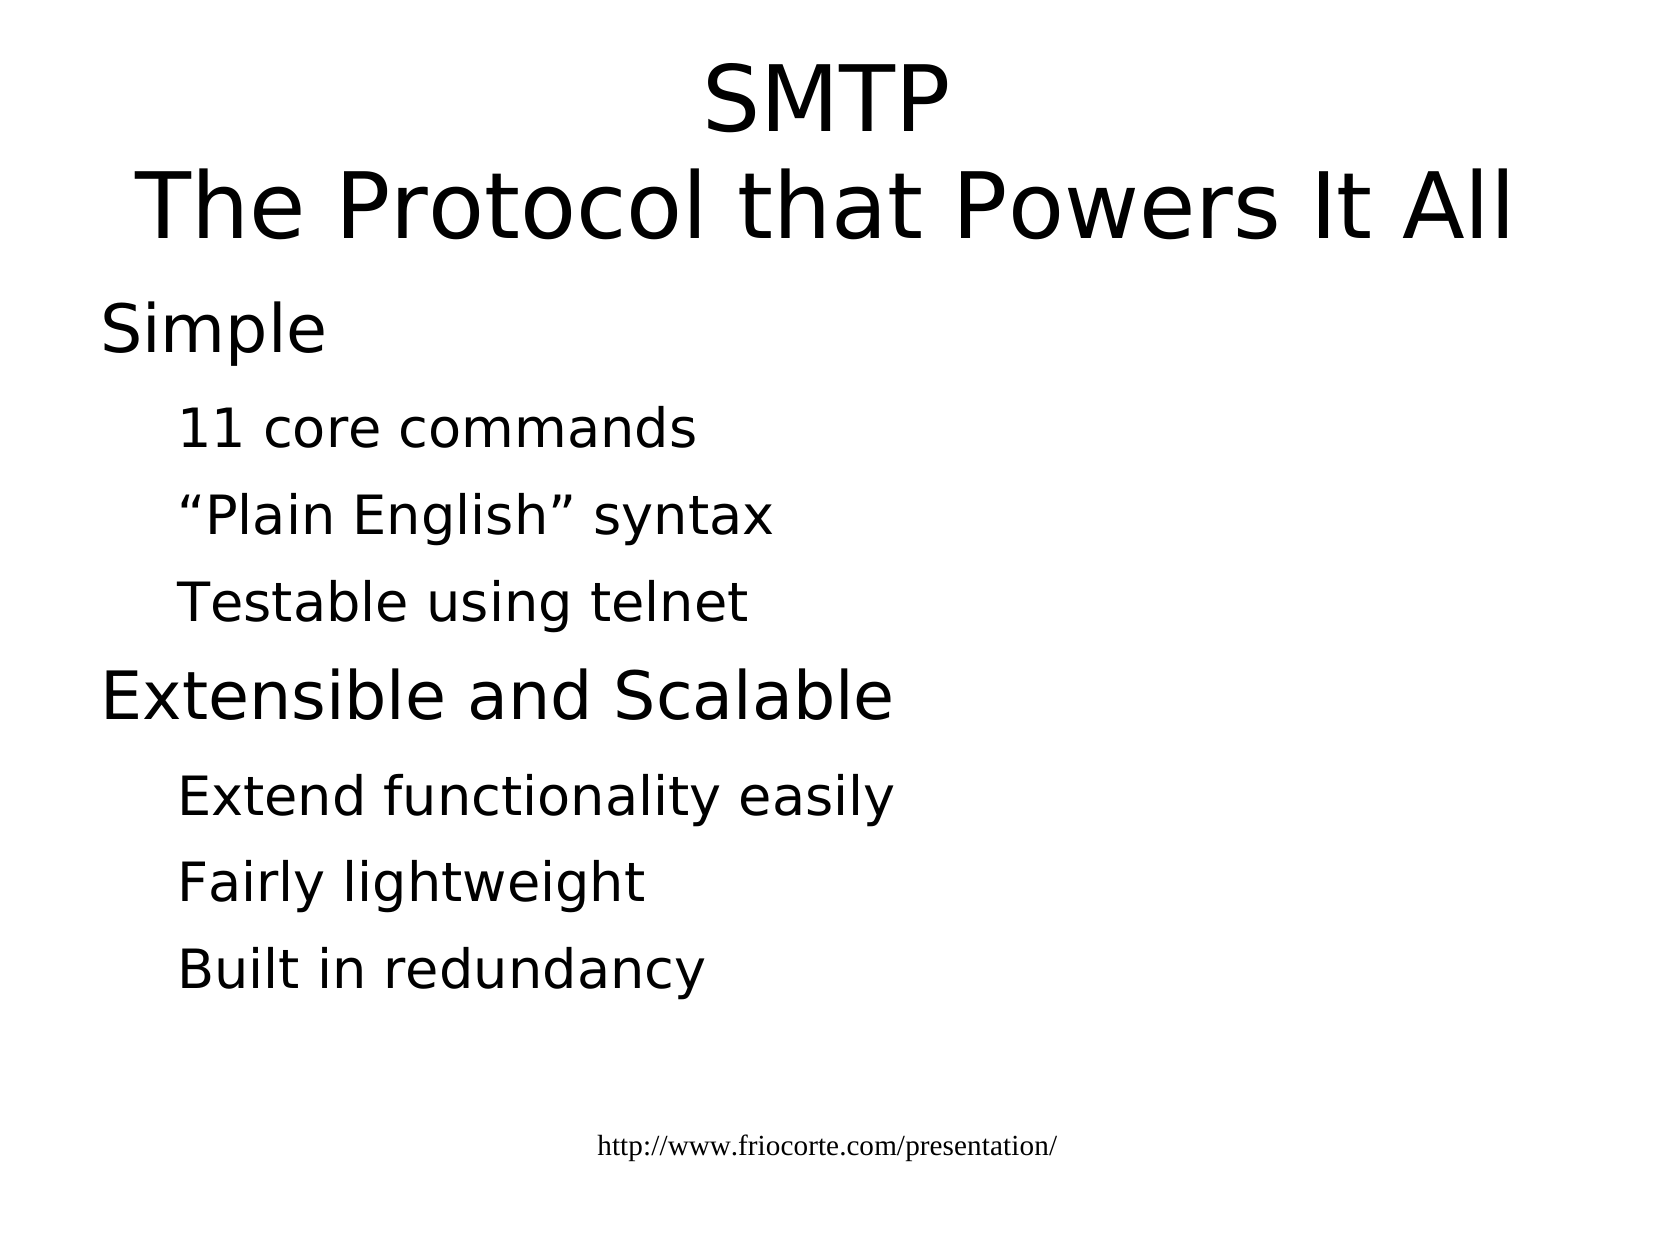

# SMTP The Protocol that Powers It All
Simple
11 core commands
“Plain English” syntax
Testable using telnet
Extensible and Scalable
Extend functionality easily
Fairly lightweight
Built in redundancy
http://www.friocorte.com/presentation/